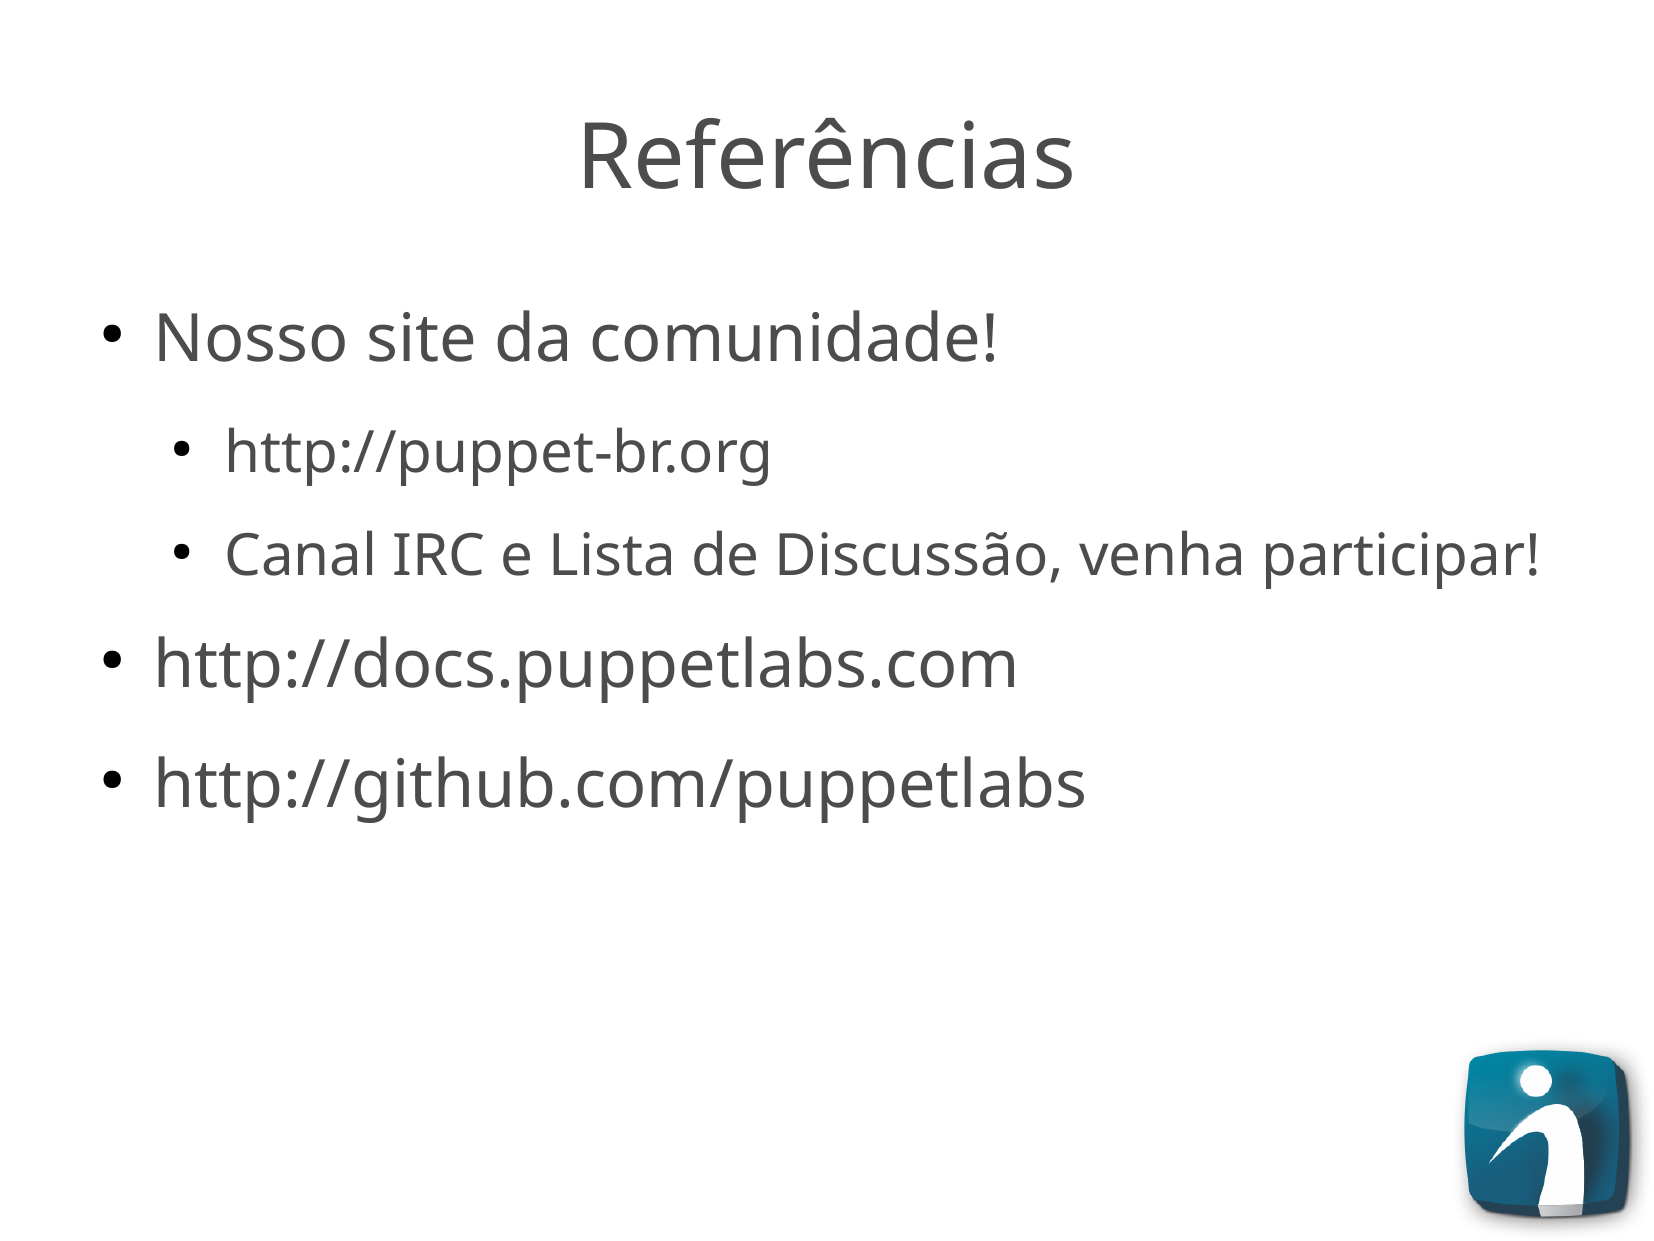

# Referências
Nosso site da comunidade!
http://puppet-br.org
Canal IRC e Lista de Discussão, venha participar!
http://docs.puppetlabs.com
http://github.com/puppetlabs